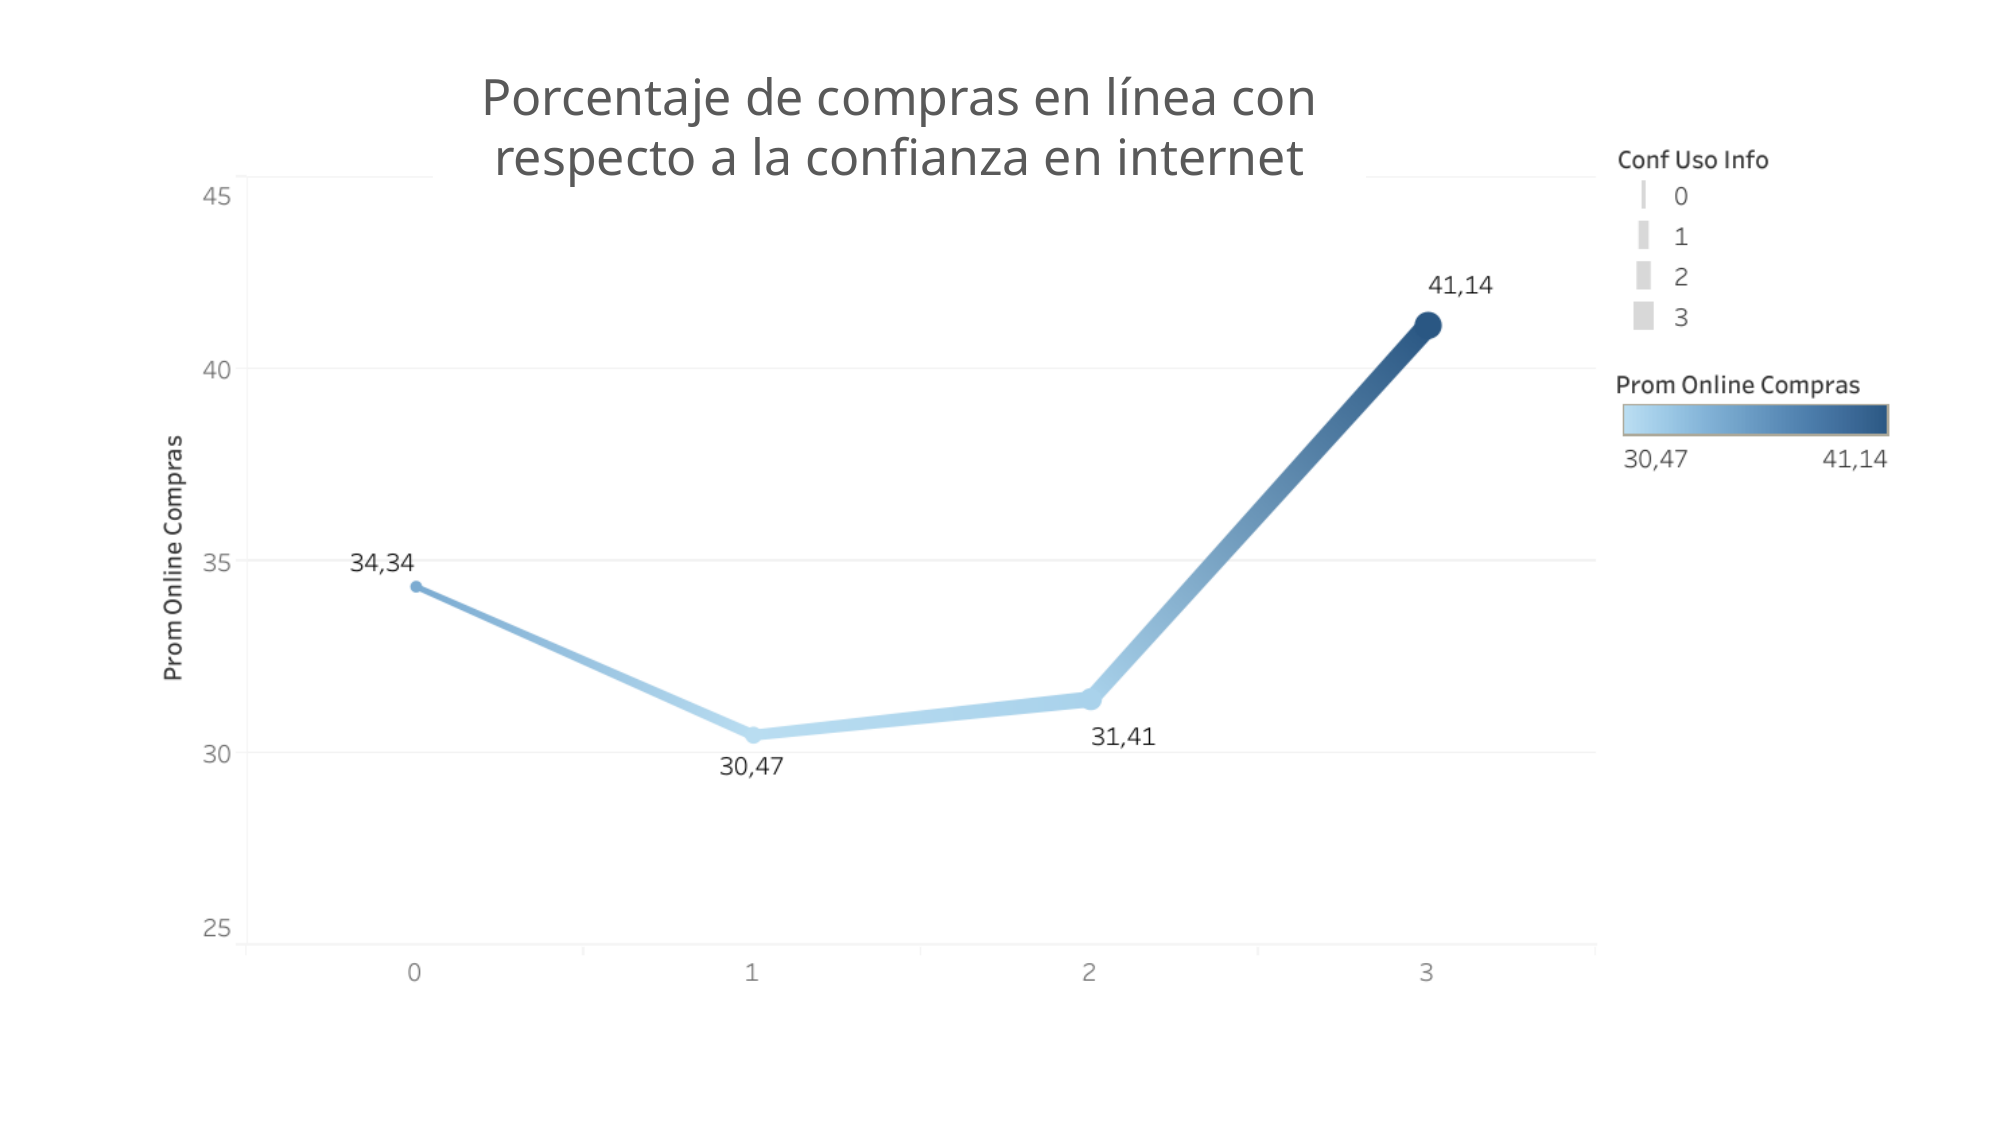

Porcentaje de compras en línea con respecto a la confianza en internet